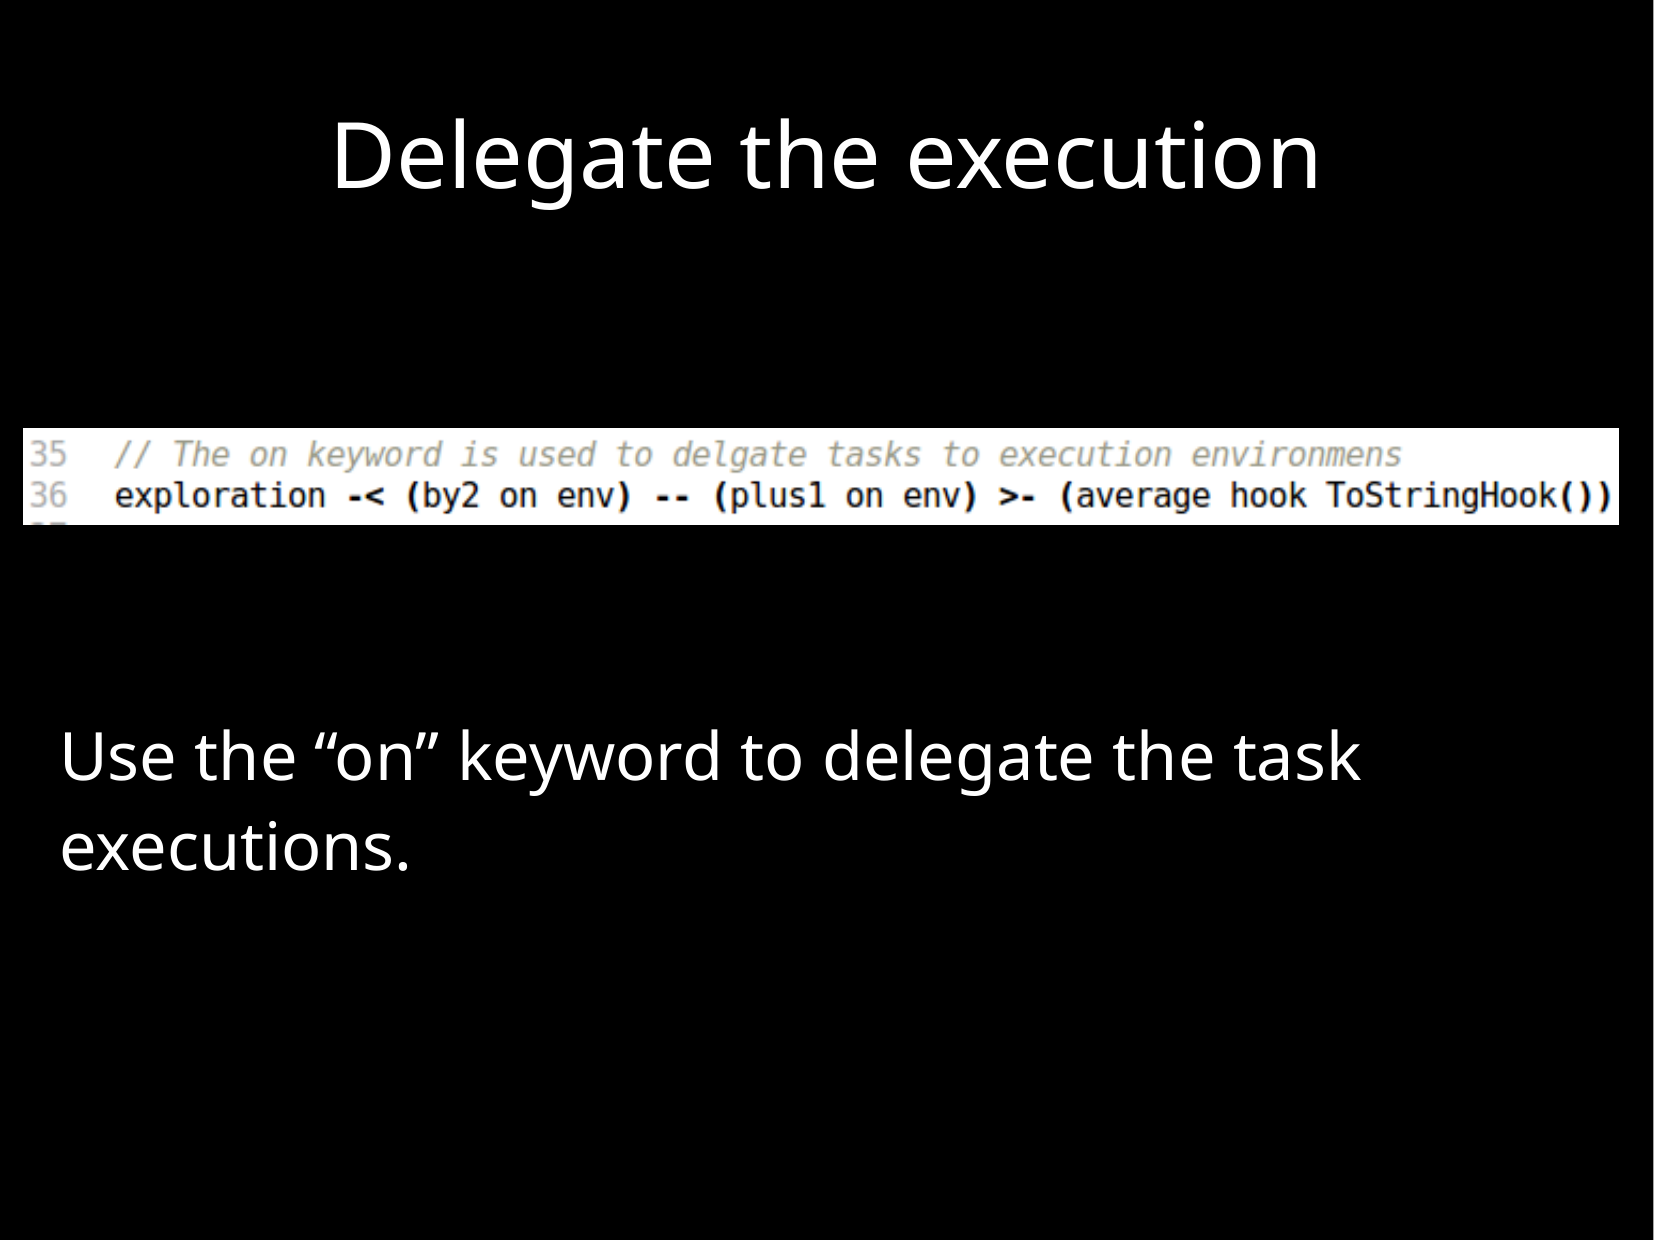

# Delegate the execution
Use the “on” keyword to delegate the task executions.